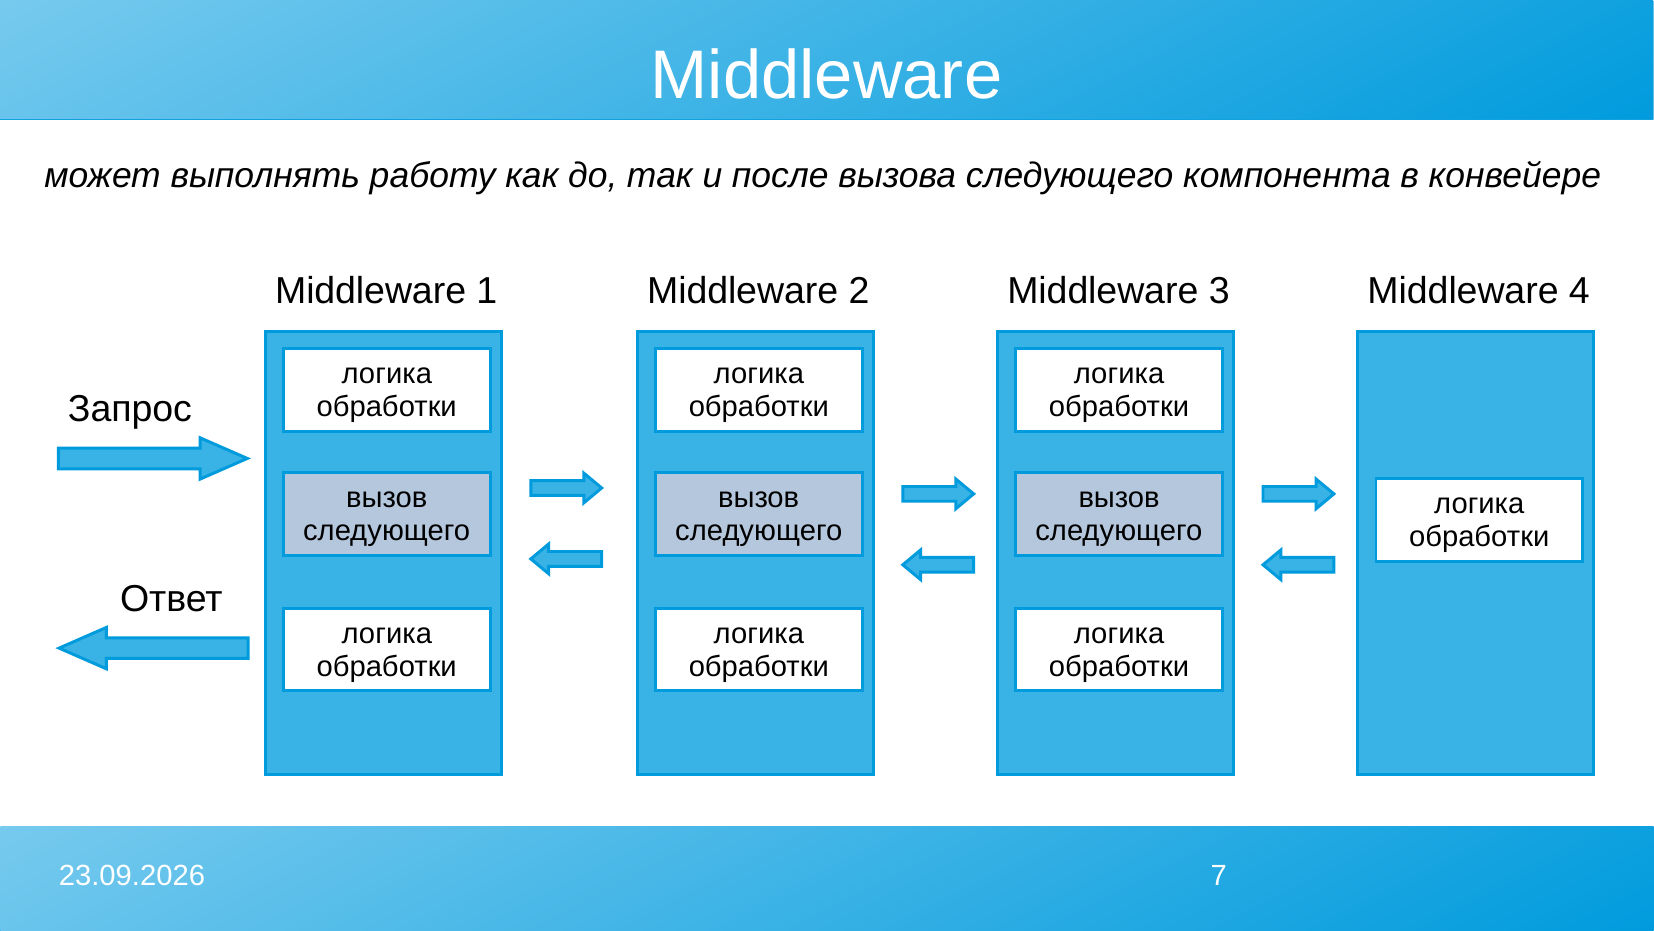

# Middleware
может выполнять работу как до, так и после вызова следующего компонента в конвейере
Middleware 1
Middleware 2
Middleware 3
Middleware 4
логика
обработки
логика
обработки
логика
обработки
Запрос
вызов
следующего
вызов
следующего
вызов
следующего
логика
обработки
Ответ
логика
обработки
логика
обработки
логика
обработки